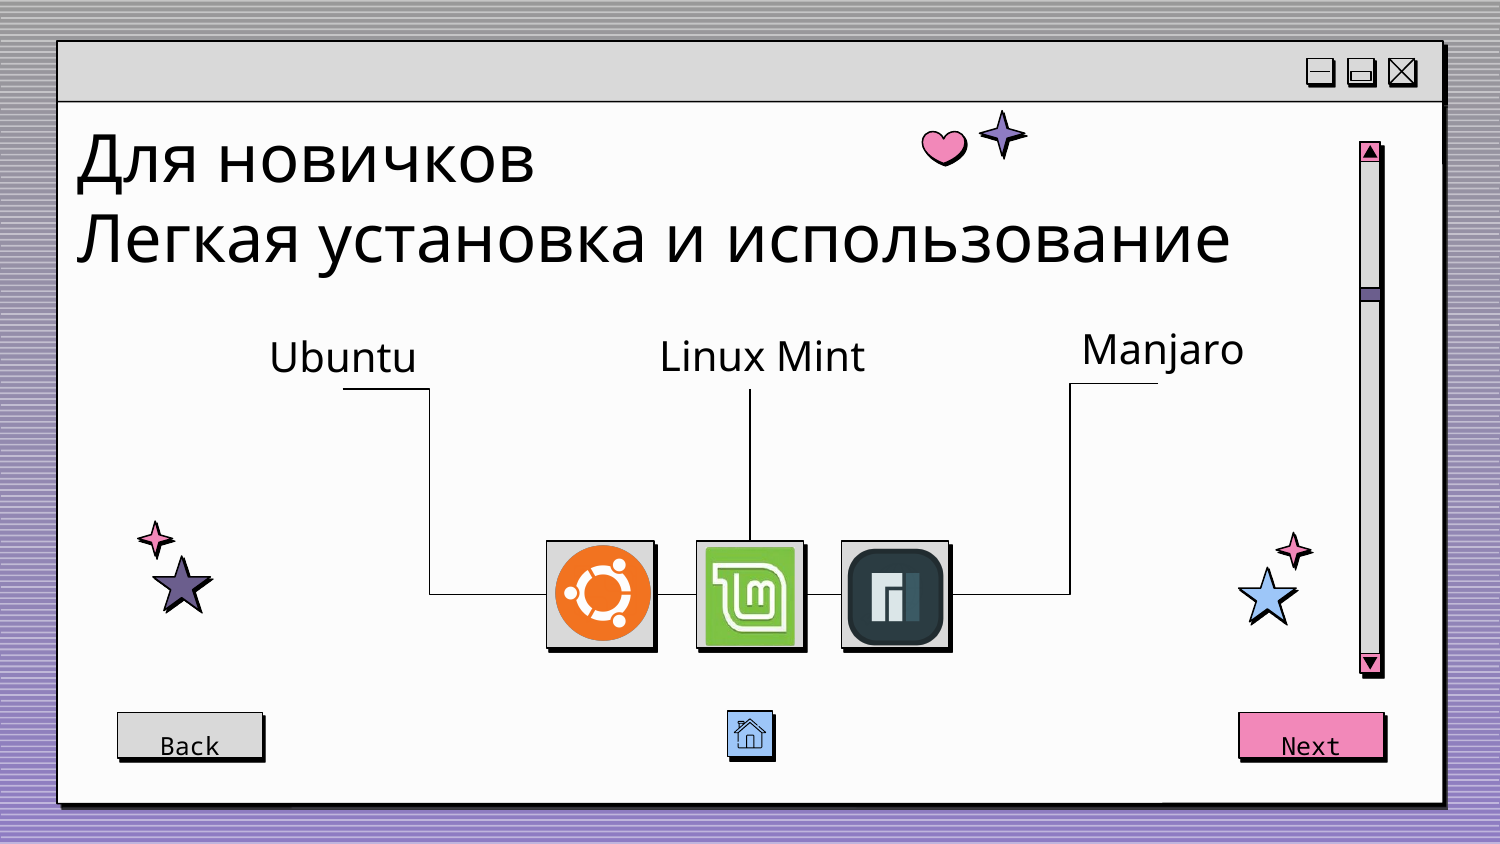

# Для новичков Легкая установка и использование
Manjaro
Linux Mint
Ubuntu
Back
Next